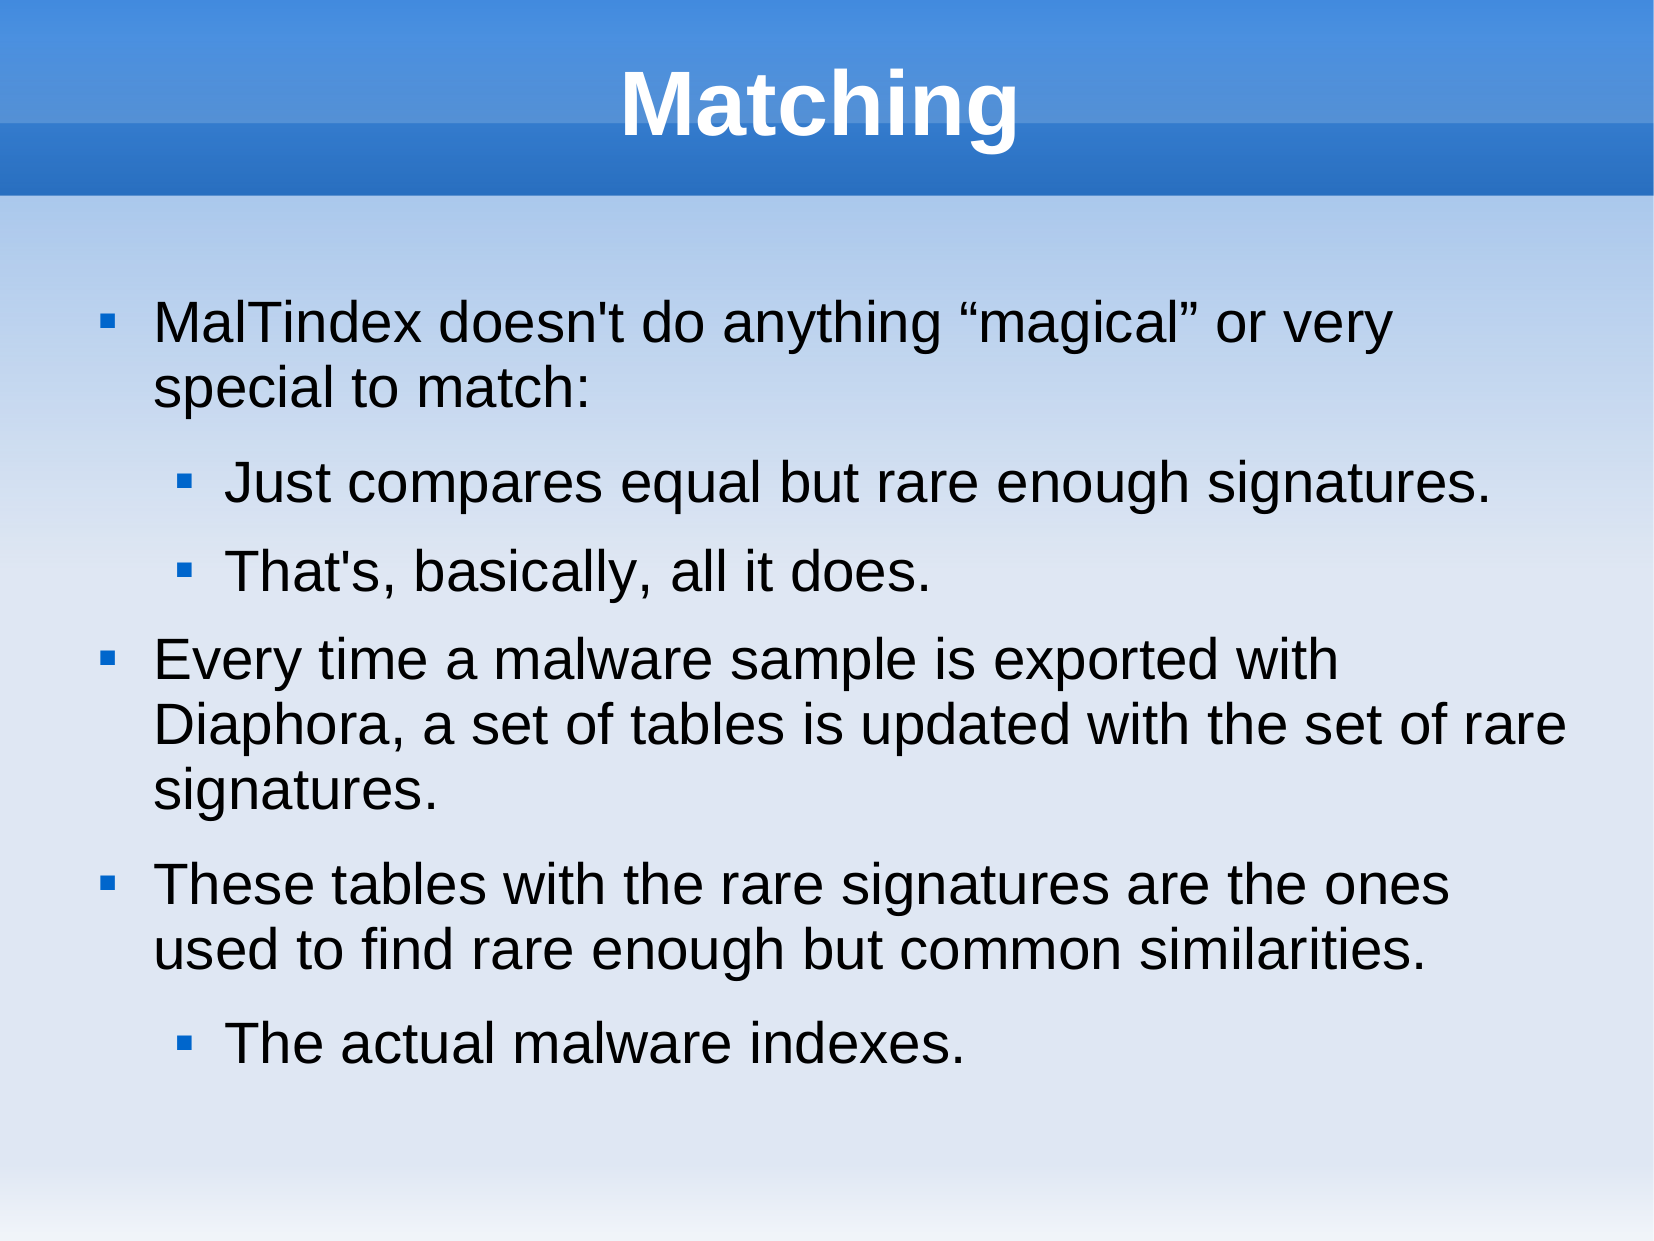

# Matching
MalTindex doesn't do anything “magical” or very special to match:
Just compares equal but rare enough signatures.
That's, basically, all it does.
Every time a malware sample is exported with Diaphora, a set of tables is updated with the set of rare signatures.
These tables with the rare signatures are the ones used to find rare enough but common similarities.
The actual malware indexes.